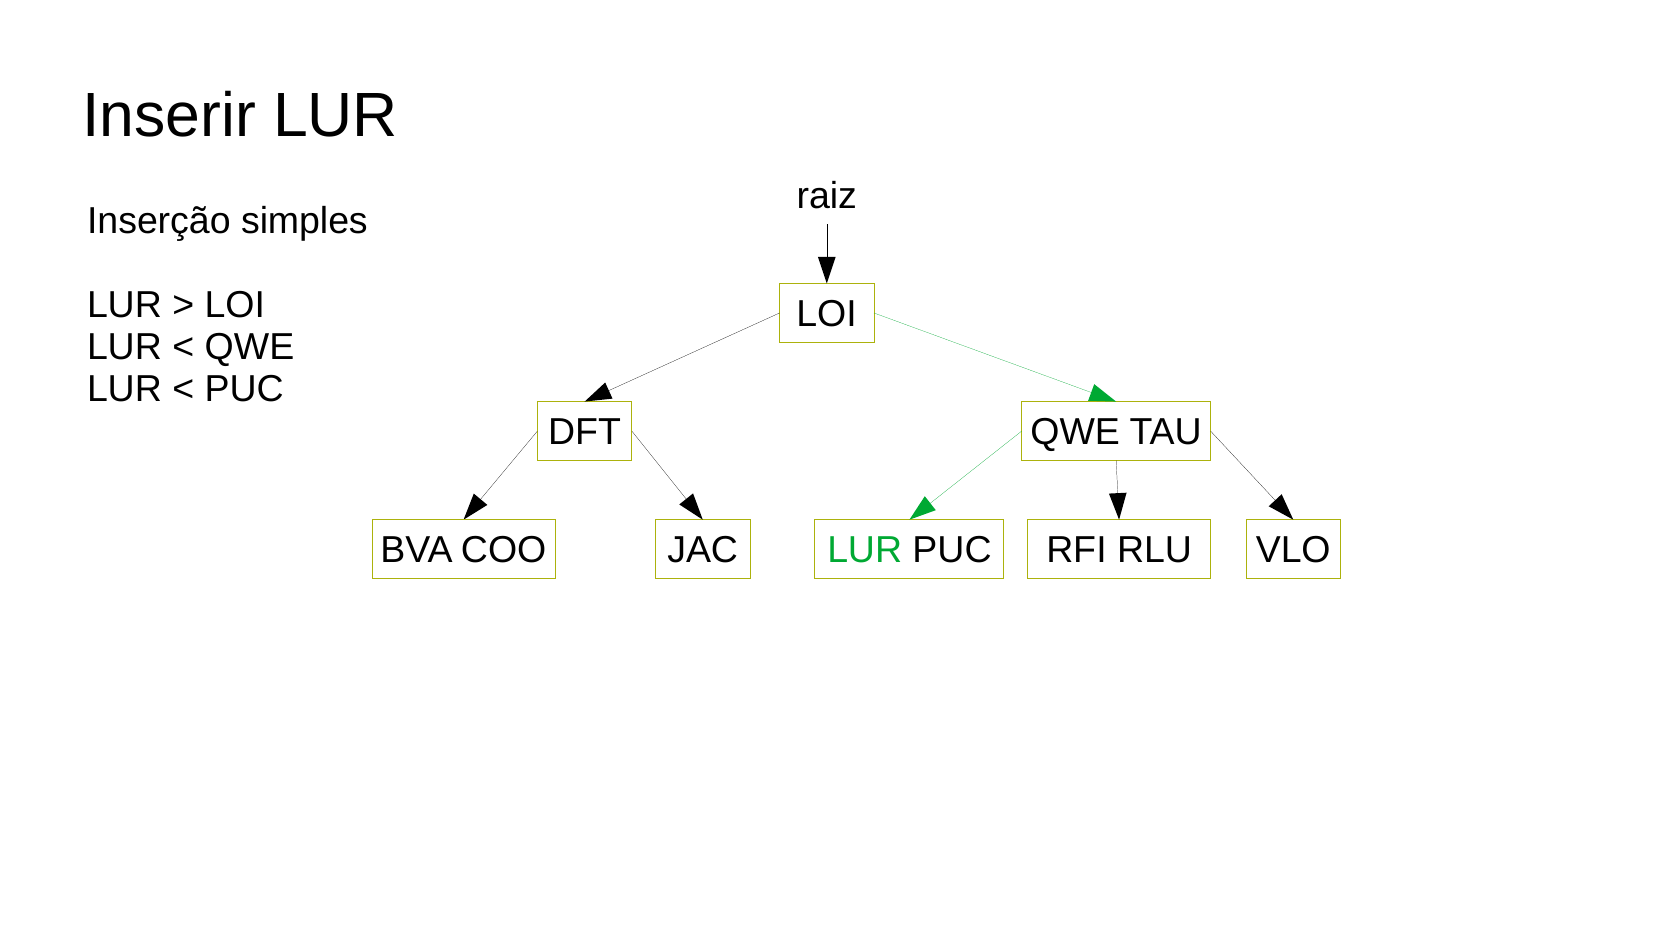

# Inserir LUR
raiz
Inserção simples
LUR > LOI
LUR < QWE
LUR < PUC
LOI
DFT
QWE TAU
BVA COO
JAC
LUR PUC
RFI RLU
VLO